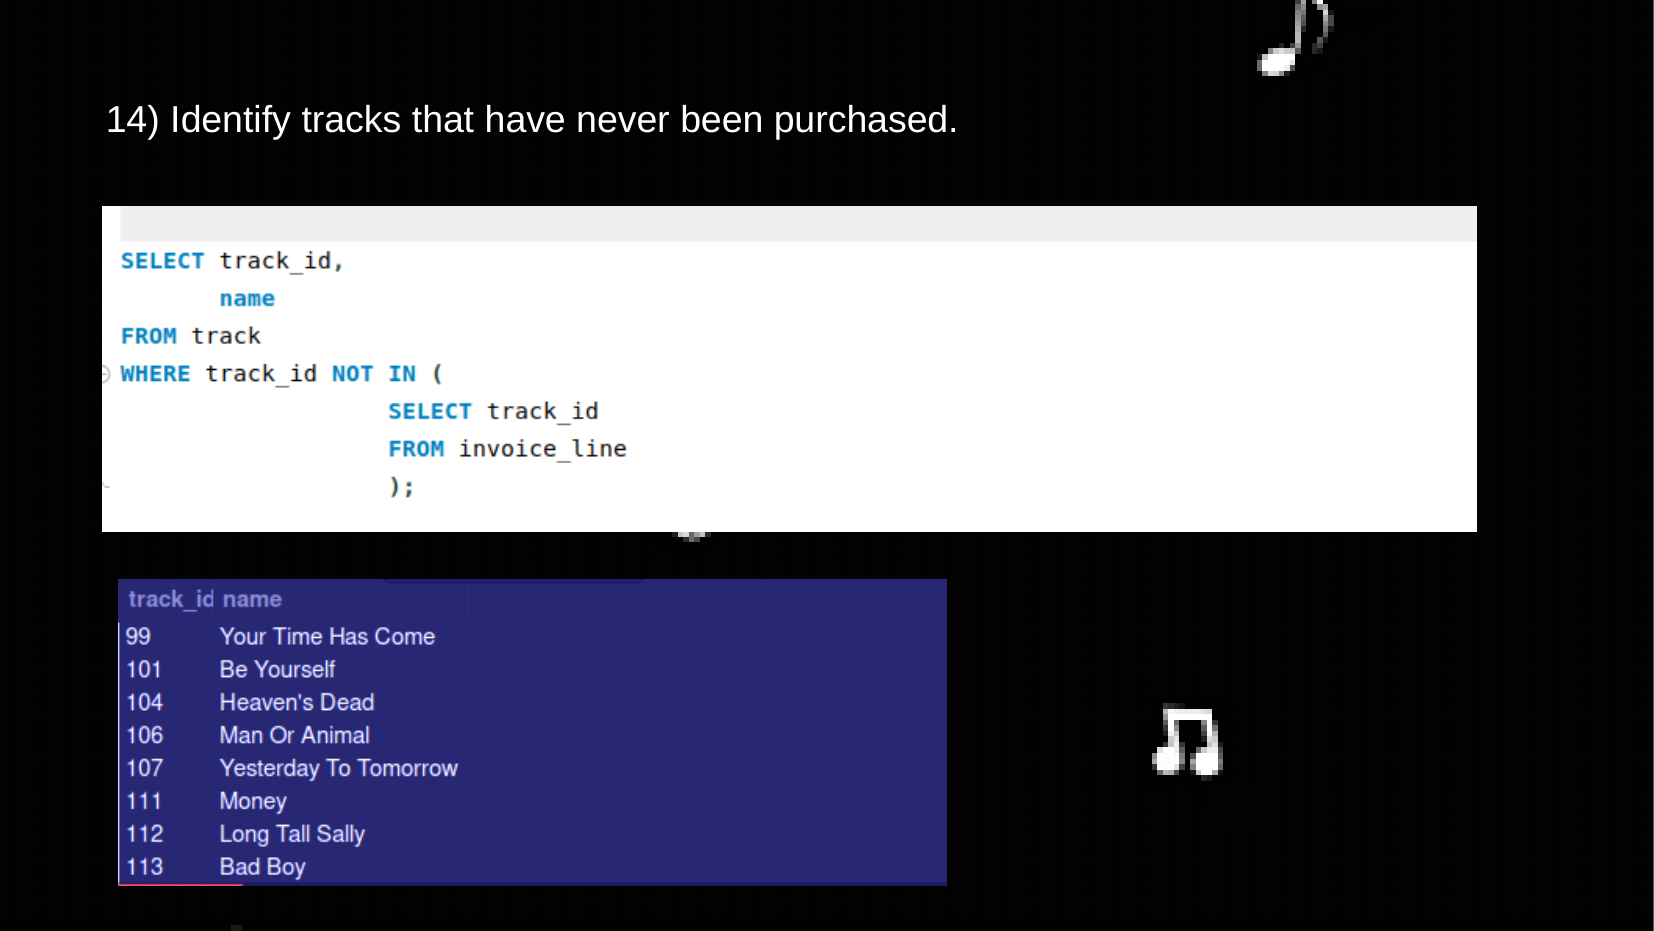

14) Identify tracks that have never been purchased.